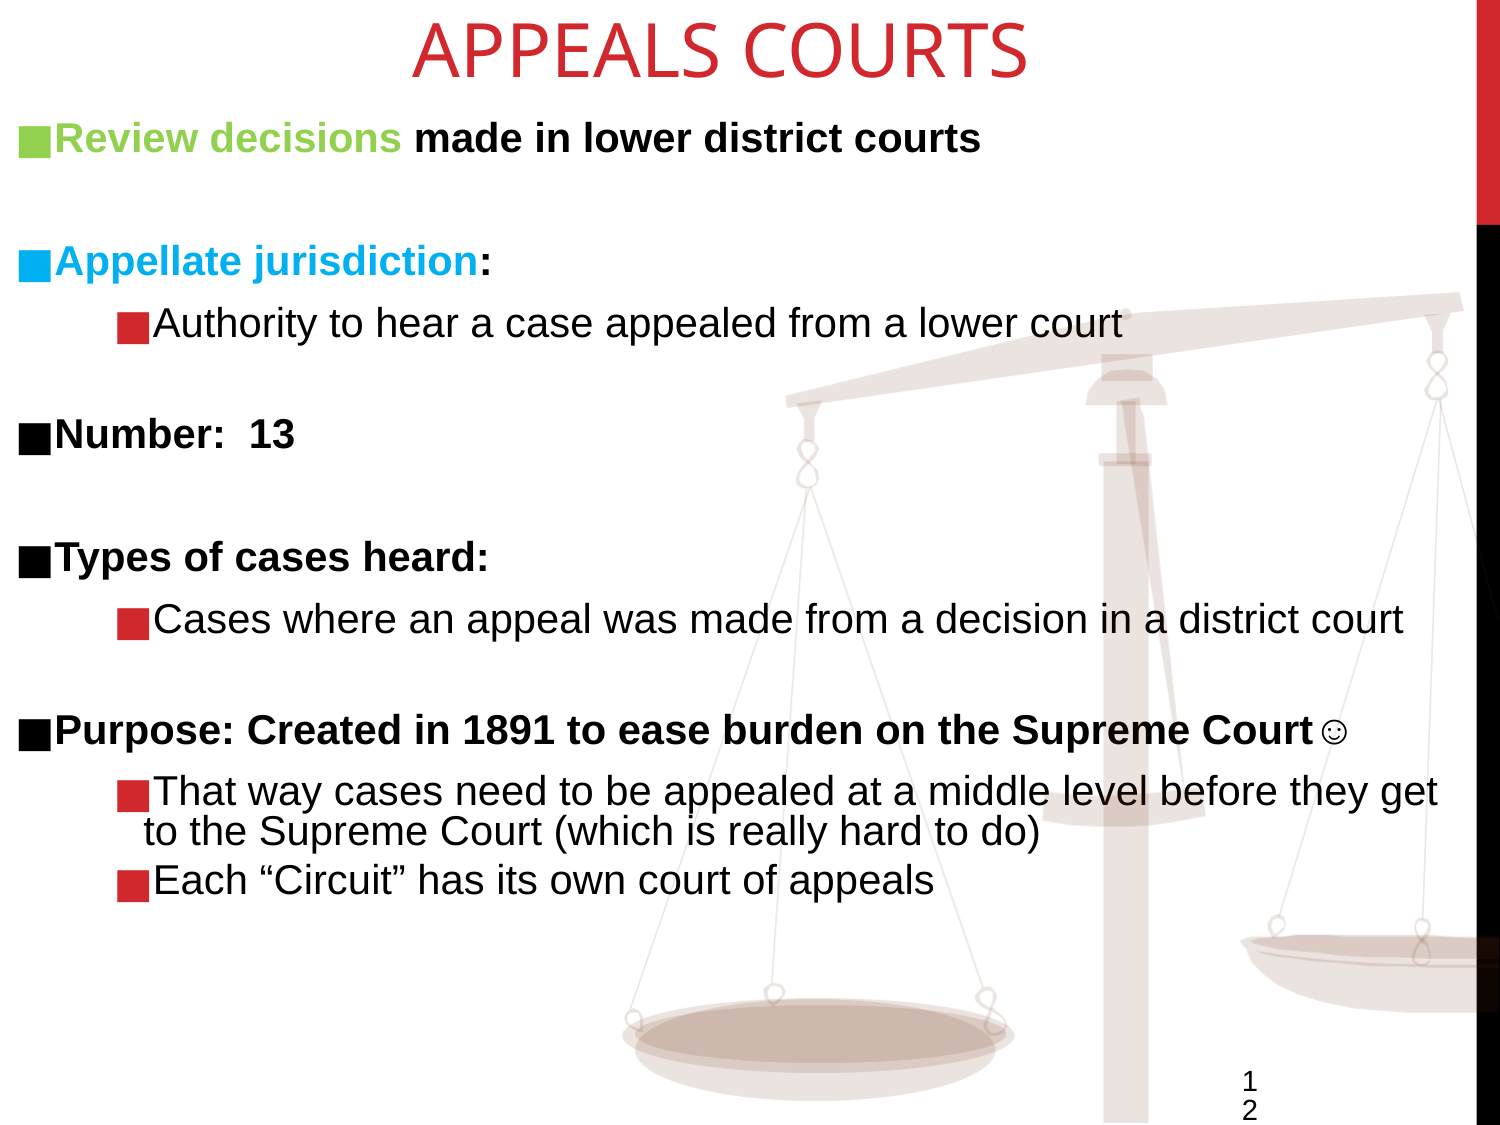

APPEALS COURTS
# Review decisions made in lower district courts
Appellate jurisdiction:
Authority to hear a case appealed from a lower court
Number: 13
Types of cases heard:
Cases where an appeal was made from a decision in a district court
Purpose: Created in 1891 to ease burden on the Supreme Court☺
That way cases need to be appealed at a middle level before they get to the Supreme Court (which is really hard to do)
Each “Circuit” has its own court of appeals